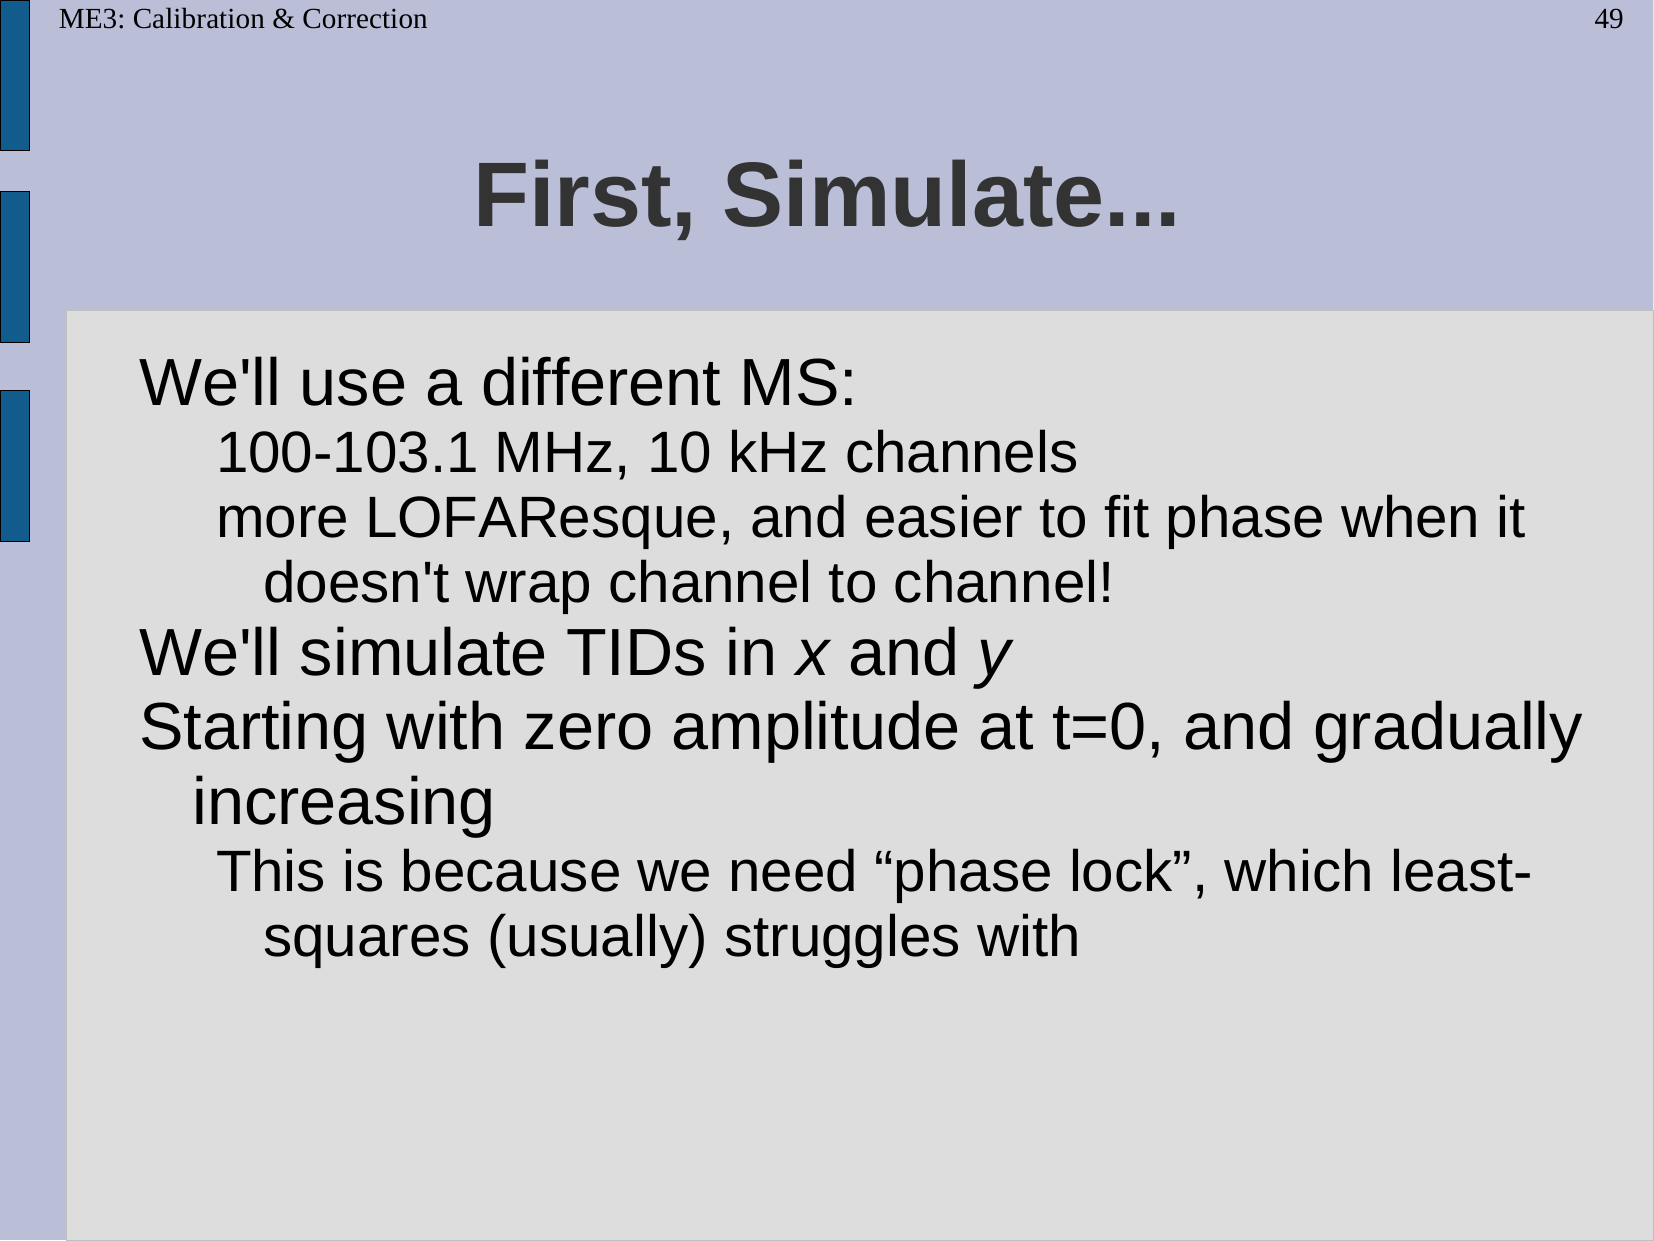

ME3: Calibration & Correction
49
# First, Simulate...
We'll use a different MS:
100-103.1 MHz, 10 kHz channels
more LOFAResque, and easier to fit phase when it doesn't wrap channel to channel!
We'll simulate TIDs in x and y
Starting with zero amplitude at t=0, and gradually increasing
This is because we need “phase lock”, which least-squares (usually) struggles with